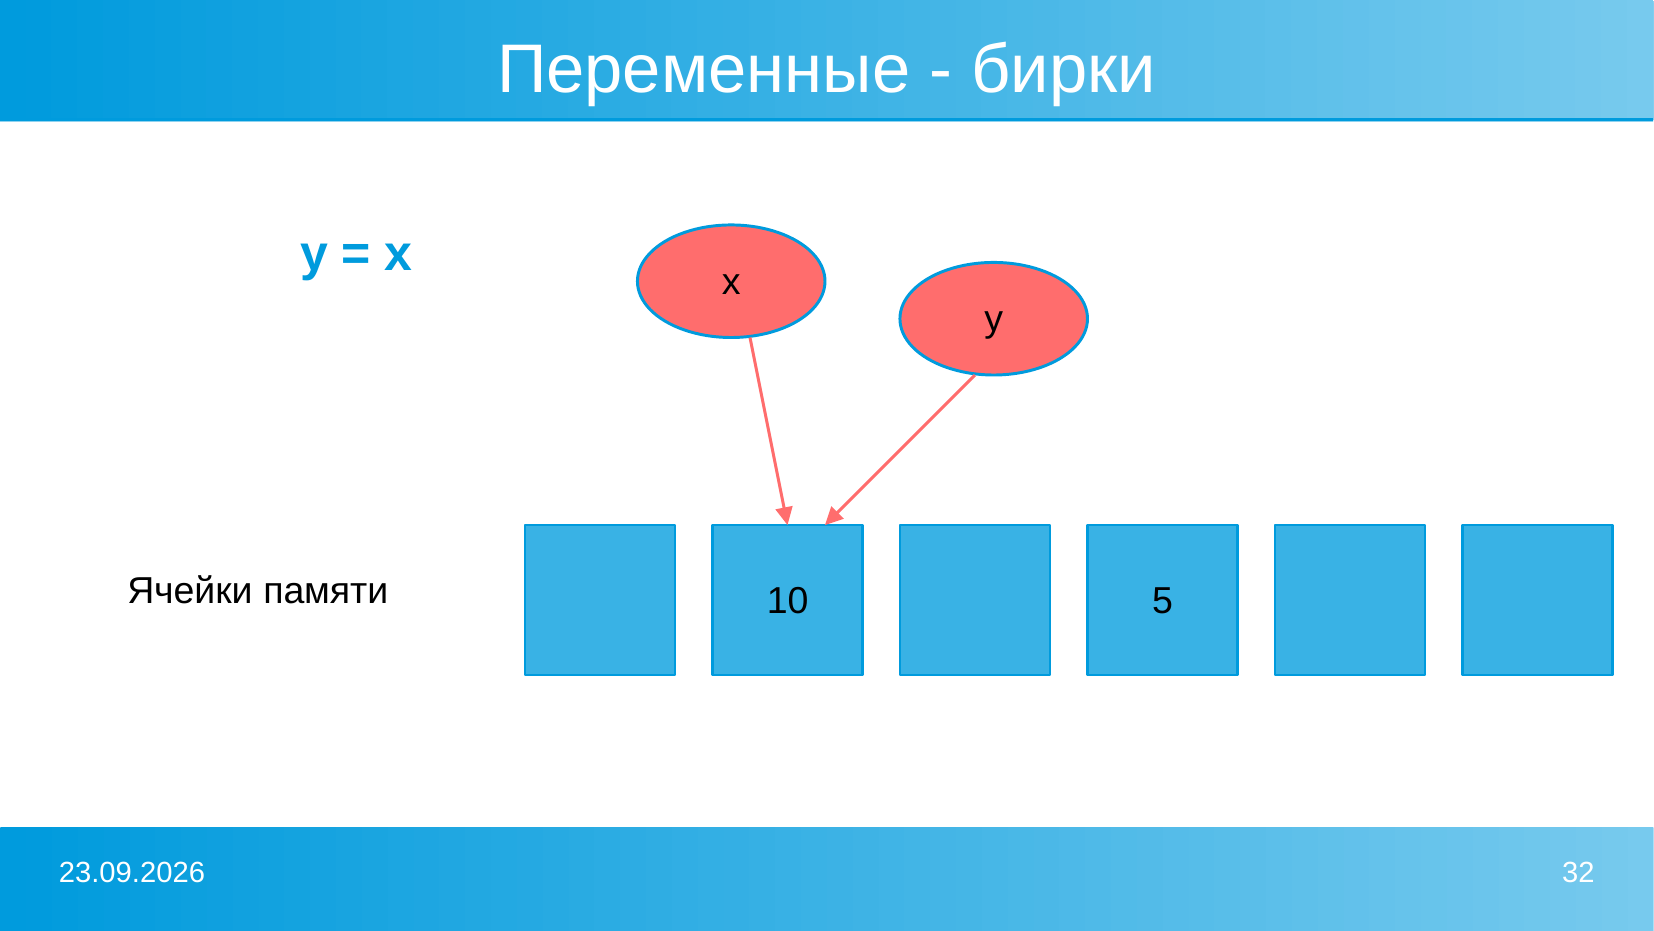

# Переменные - бирки
y = x
x
y
10
5
Ячейки памяти
32